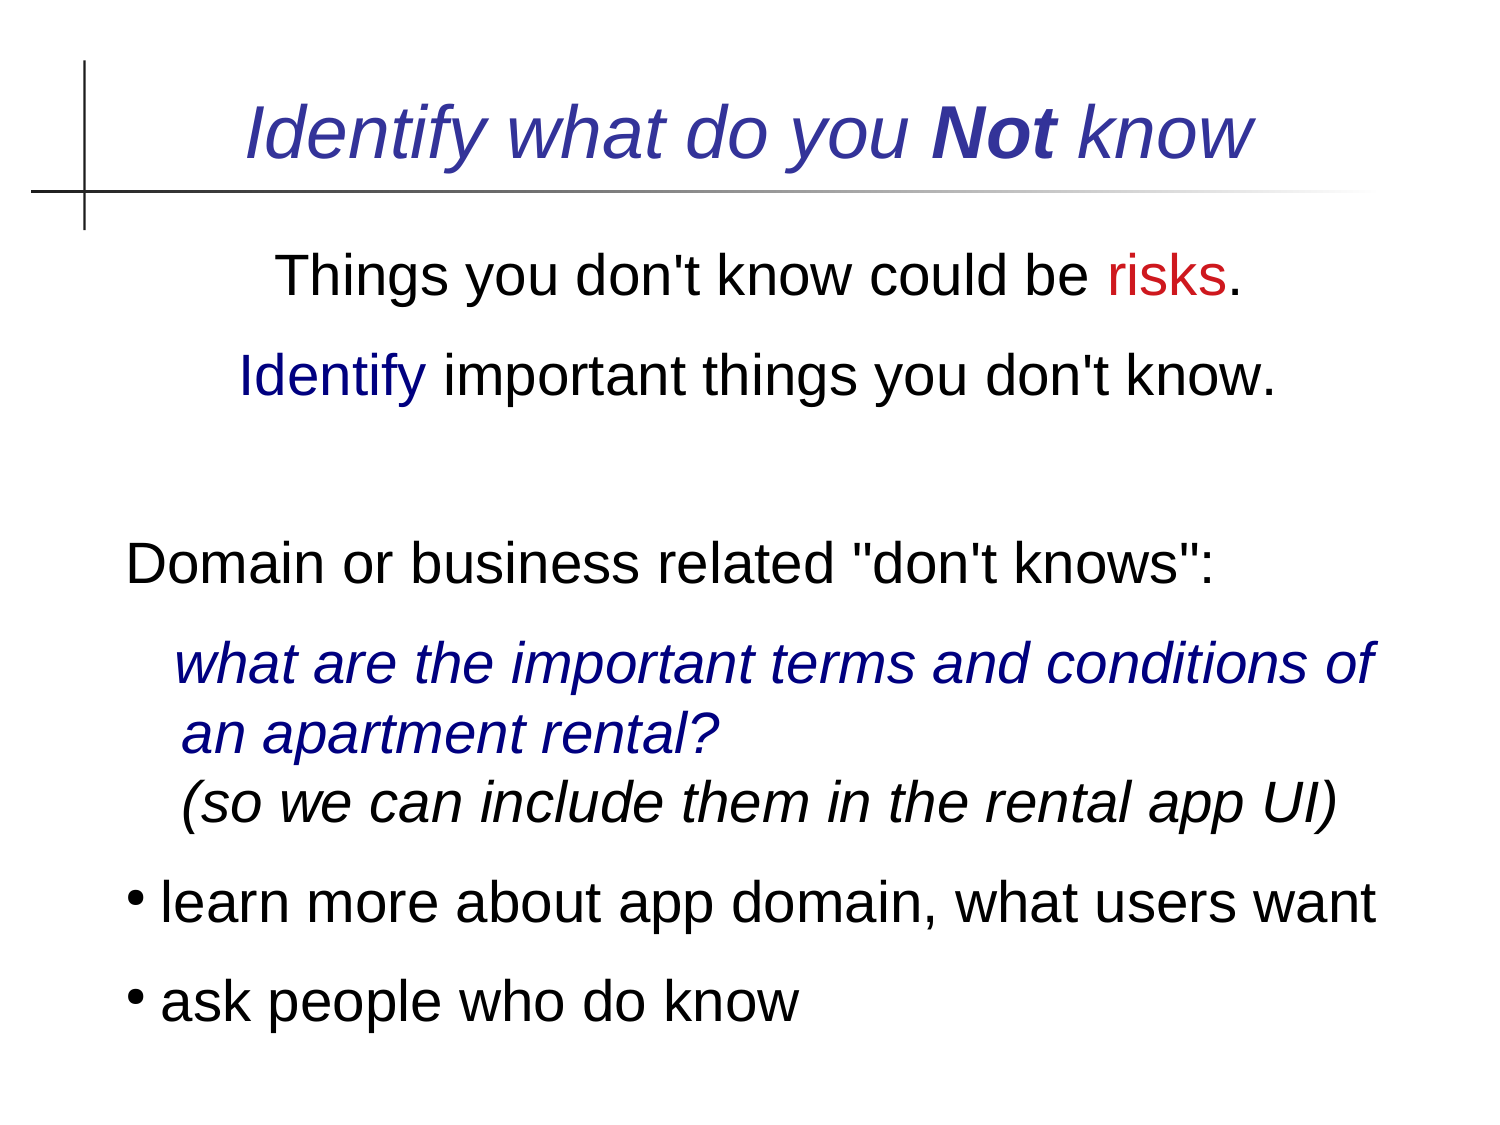

# Identify what do you Not know
Things you don't know could be risks.
Identify important things you don't know.
Domain or business related "don't knows":
 what are the important terms and conditions of an apartment rental?
(so we can include them in the rental app UI)
learn more about app domain, what users want
ask people who do know